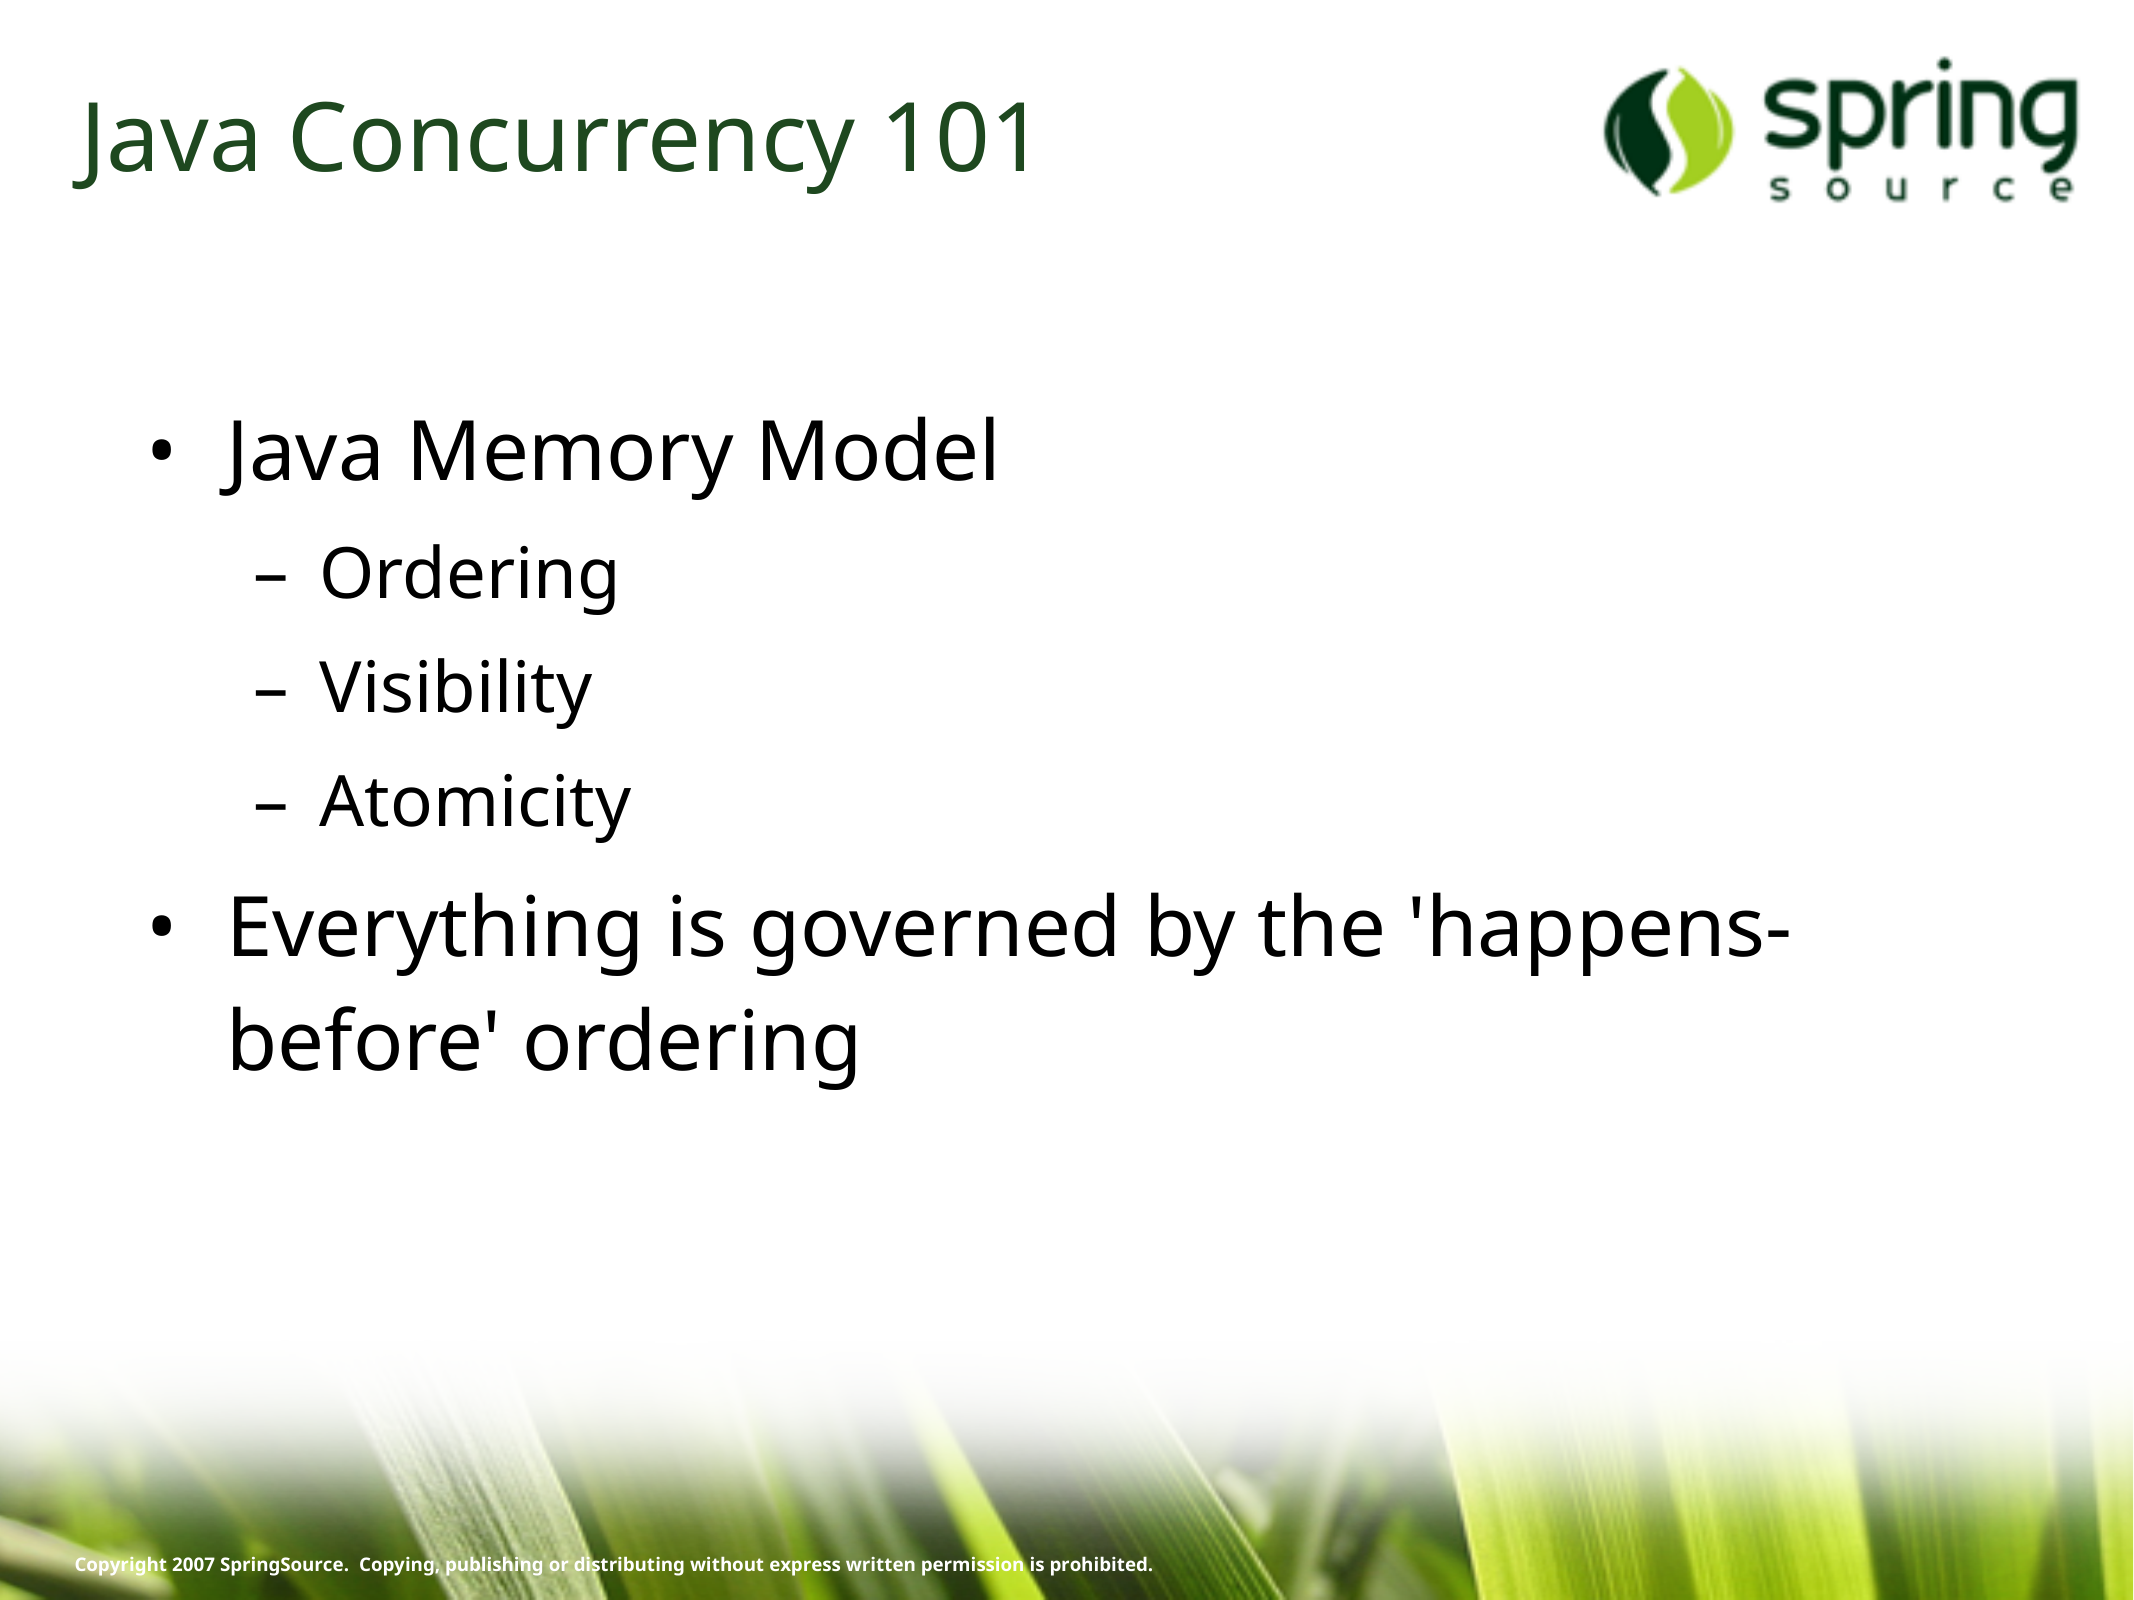

# Java Concurrency 101
Java Memory Model
Ordering
Visibility
Atomicity
Everything is governed by the 'happens-before' ordering